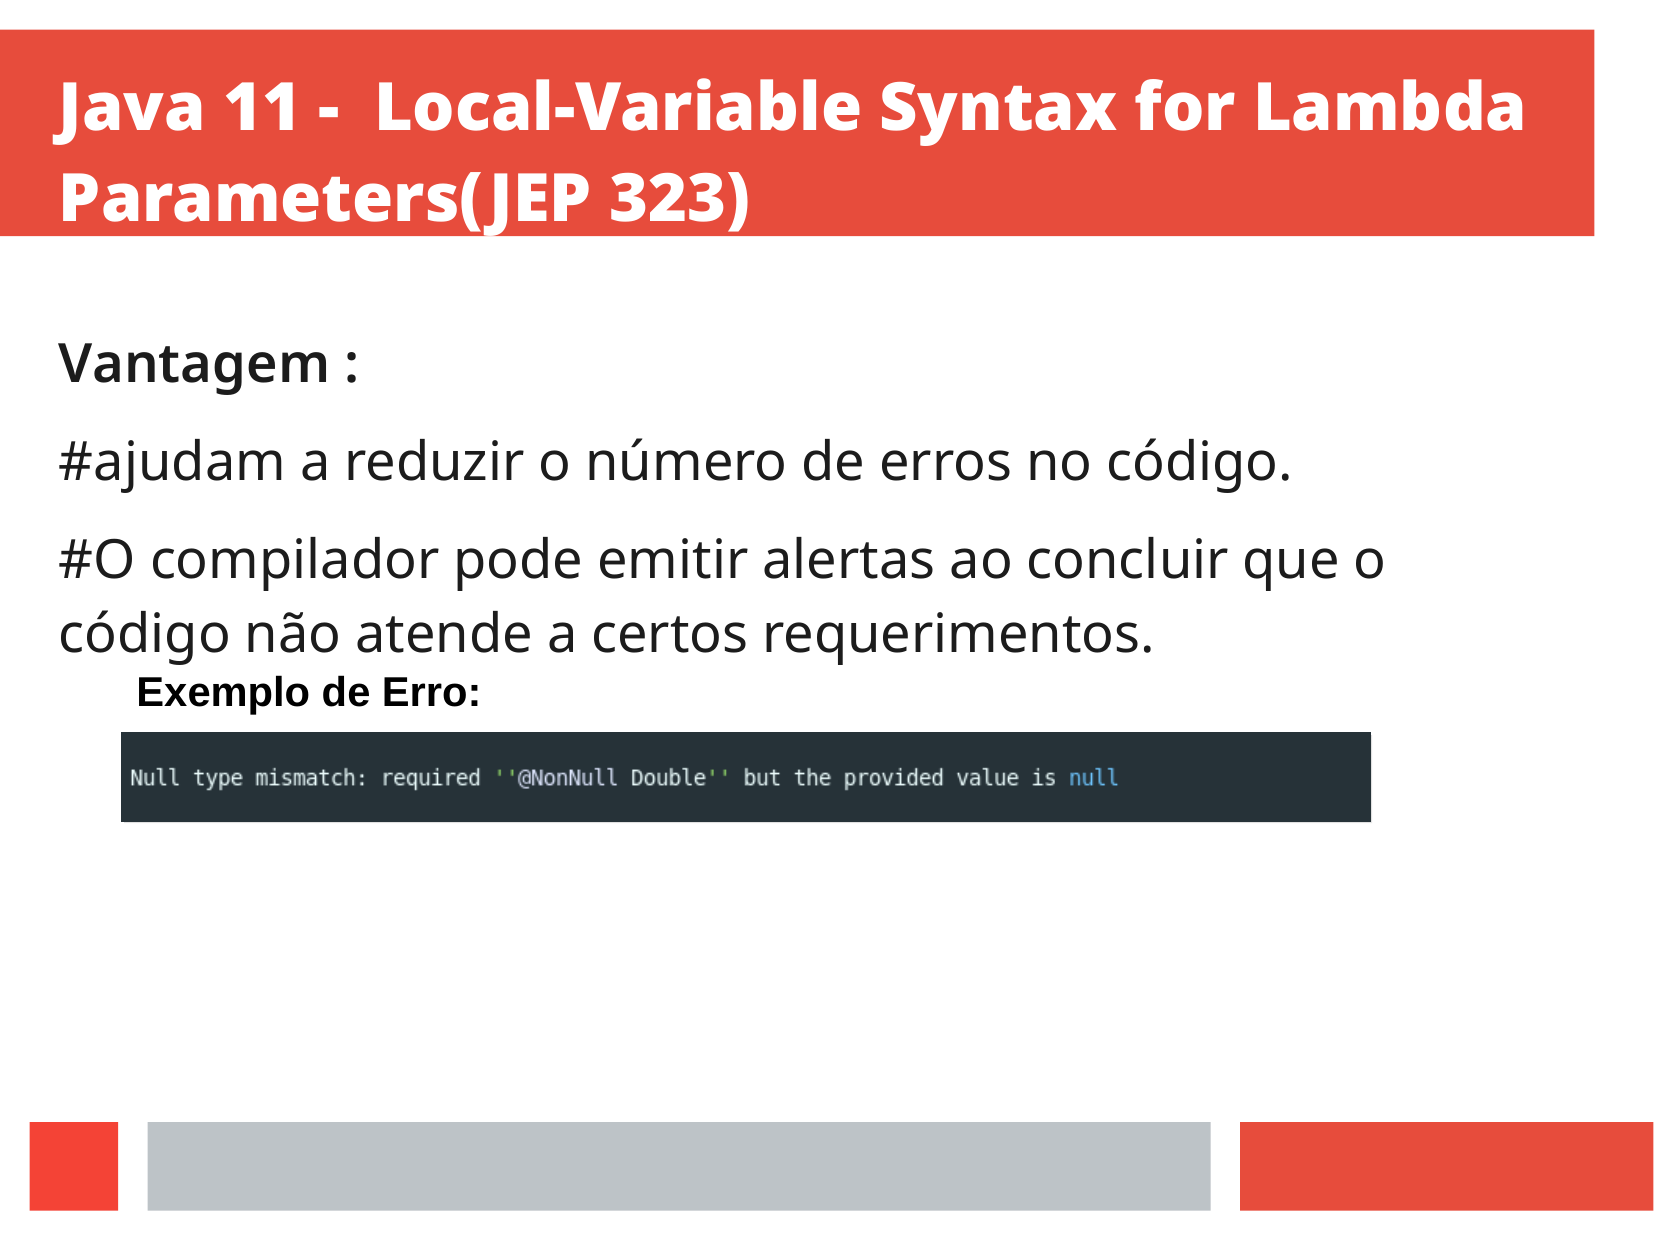

# Java 11 - Local-Variable Syntax for Lambda Parameters(JEP 323)
Vantagem :
#ajudam a reduzir o número de erros no código.
#O compilador pode emitir alertas ao concluir que o código não atende a certos requerimentos.
Exemplo de Erro: